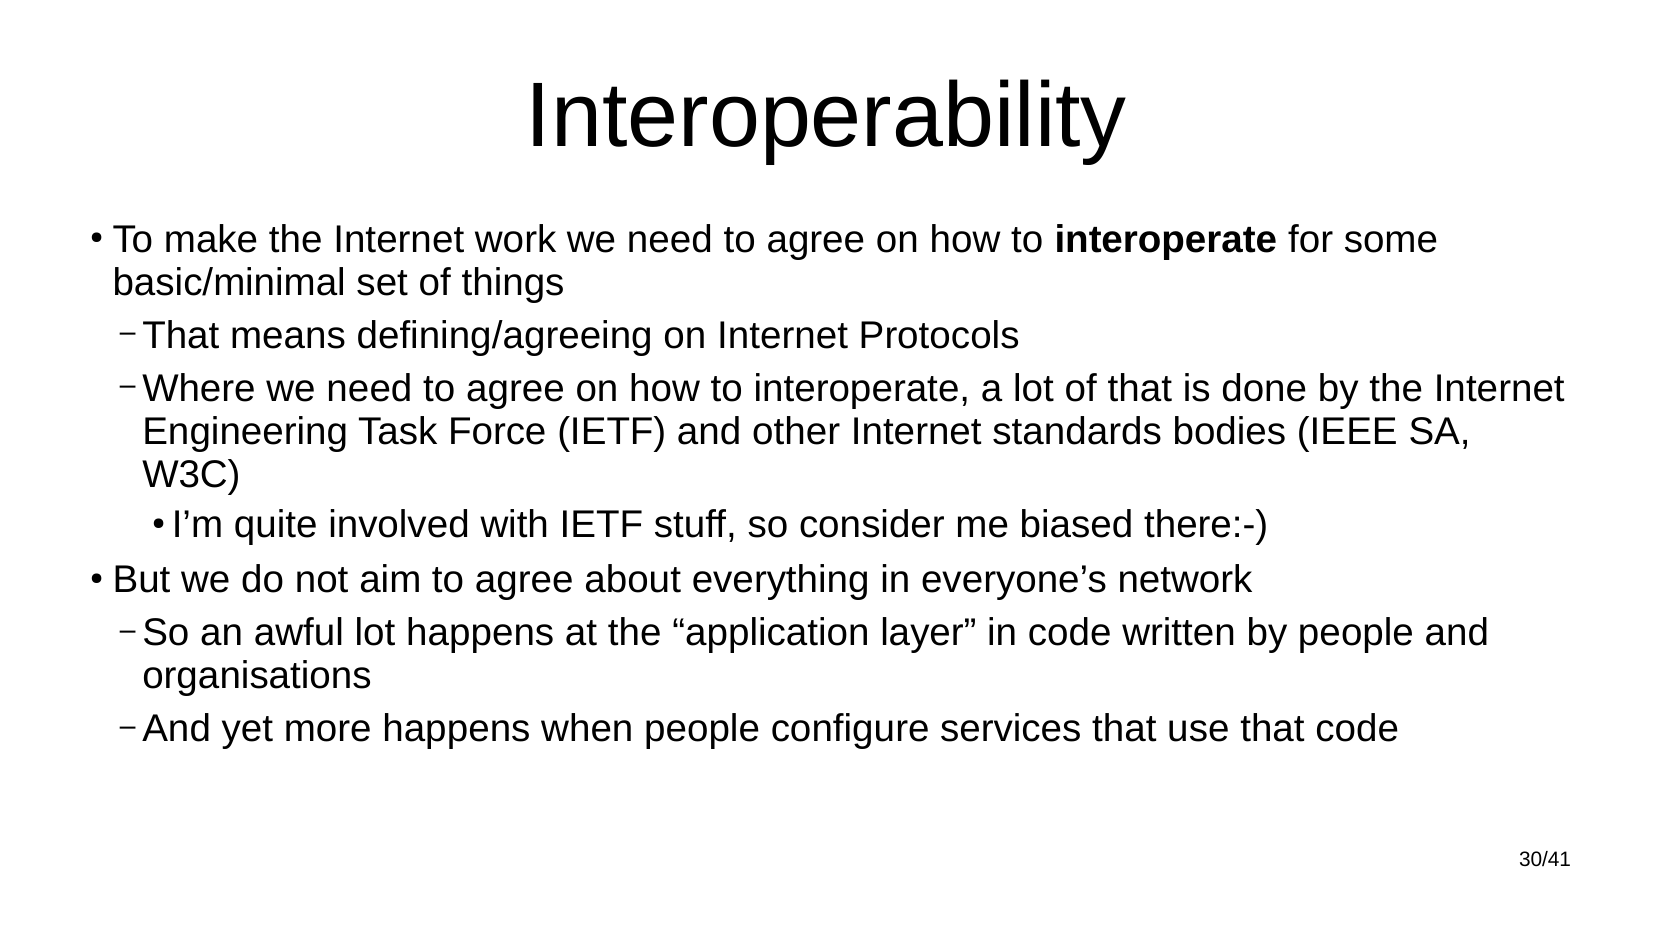

# Interoperability
To make the Internet work we need to agree on how to interoperate for some basic/minimal set of things
That means defining/agreeing on Internet Protocols
Where we need to agree on how to interoperate, a lot of that is done by the Internet Engineering Task Force (IETF) and other Internet standards bodies (IEEE SA, W3C)
I’m quite involved with IETF stuff, so consider me biased there:-)
But we do not aim to agree about everything in everyone’s network
So an awful lot happens at the “application layer” in code written by people and organisations
And yet more happens when people configure services that use that code
30